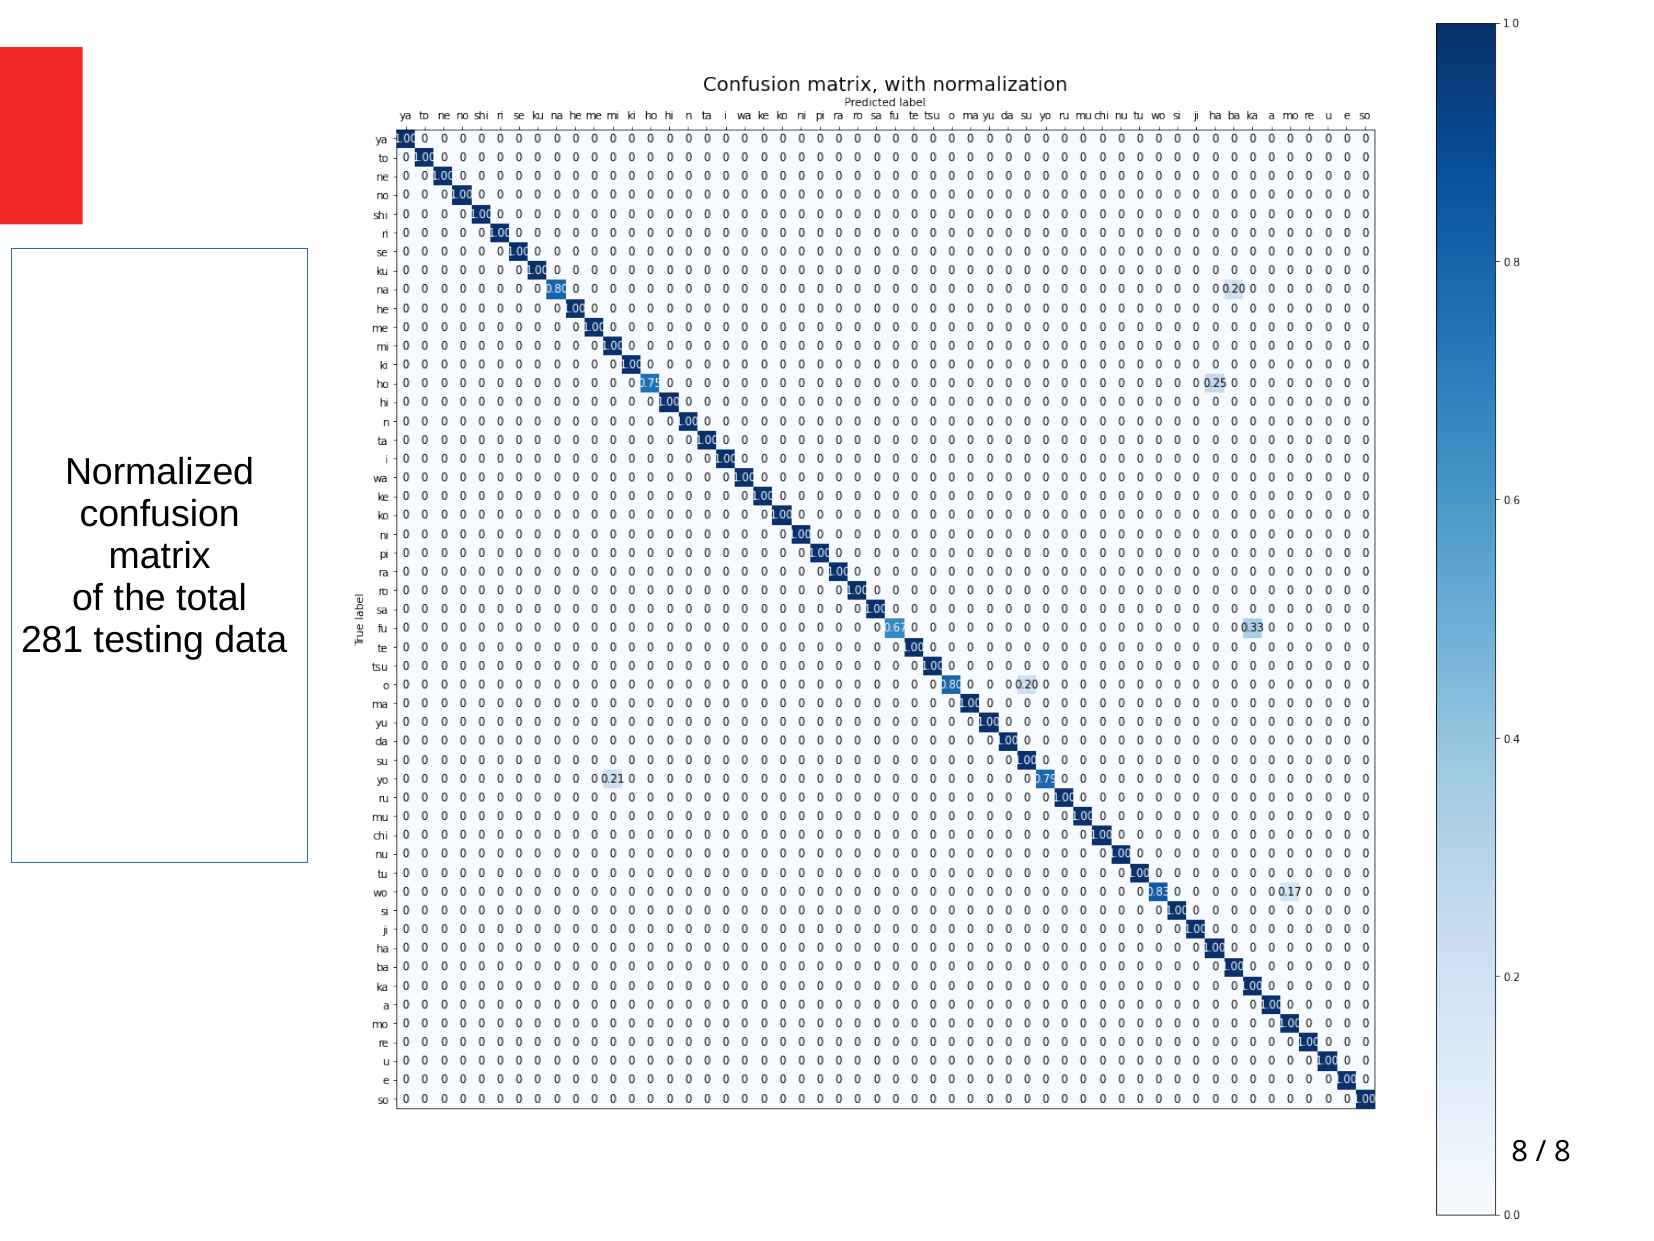

Normalized
confusion
matrix
of the total
281 testing data
8